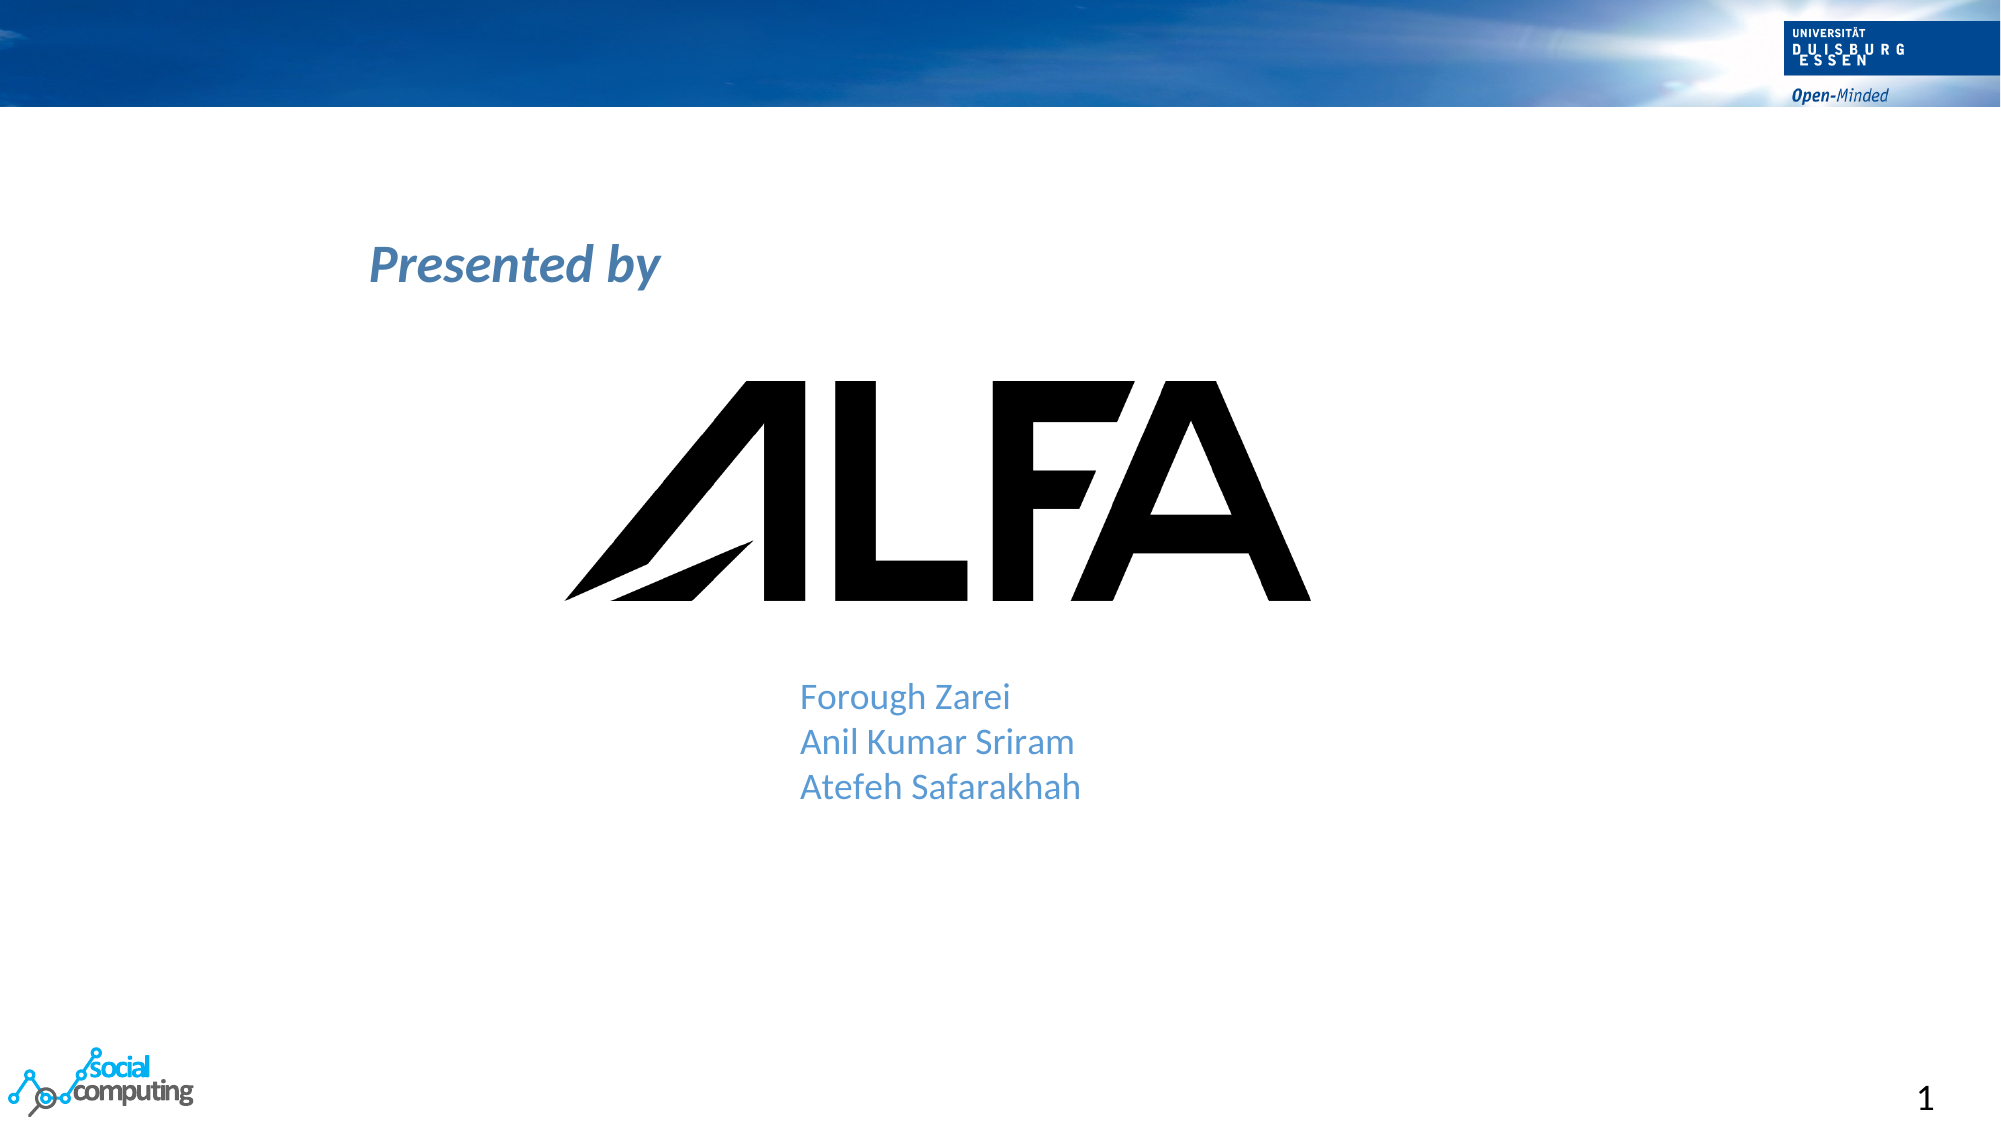

Presented by
Forough Zarei
Anil Kumar Sriram
Atefeh Safarakhah